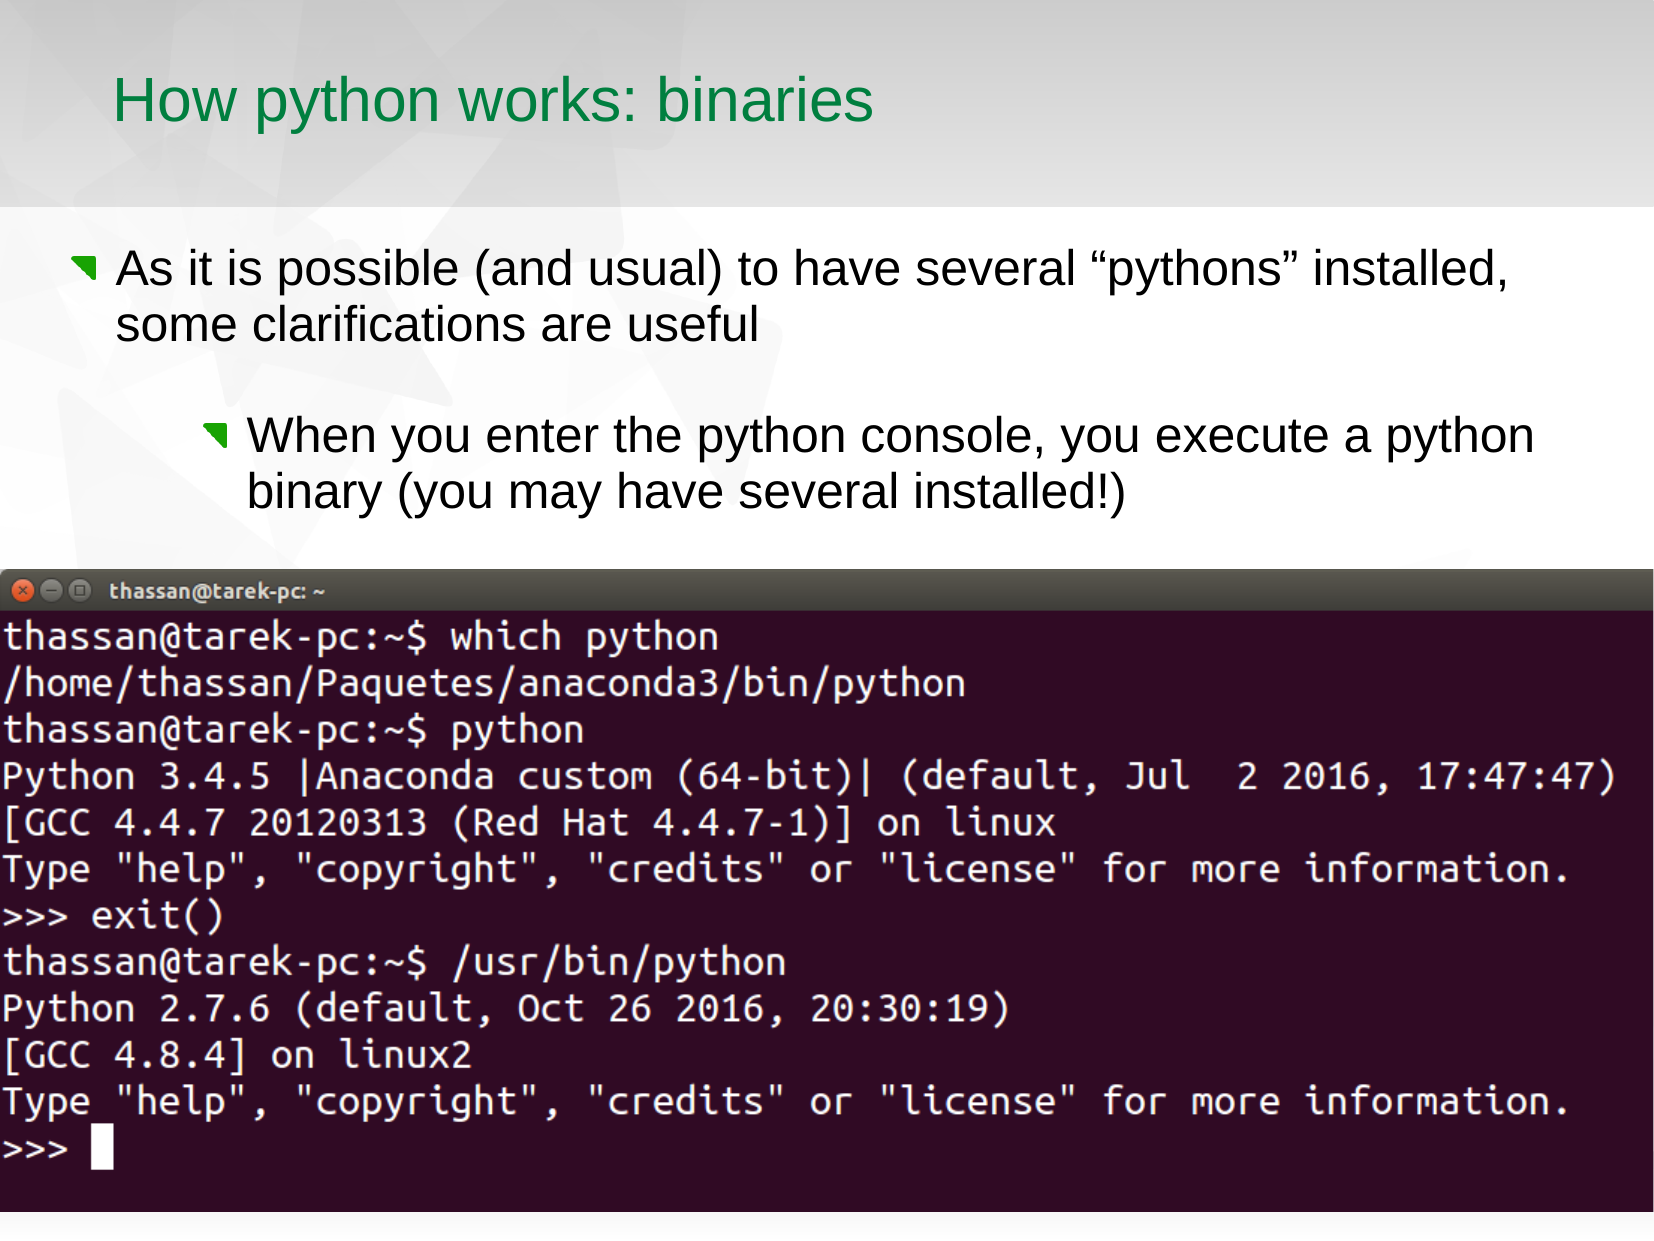

How python works: binaries
As it is possible (and usual) to have several “pythons” installed, some clarifications are useful
When you enter the python console, you execute a python binary (you may have several installed!)
14